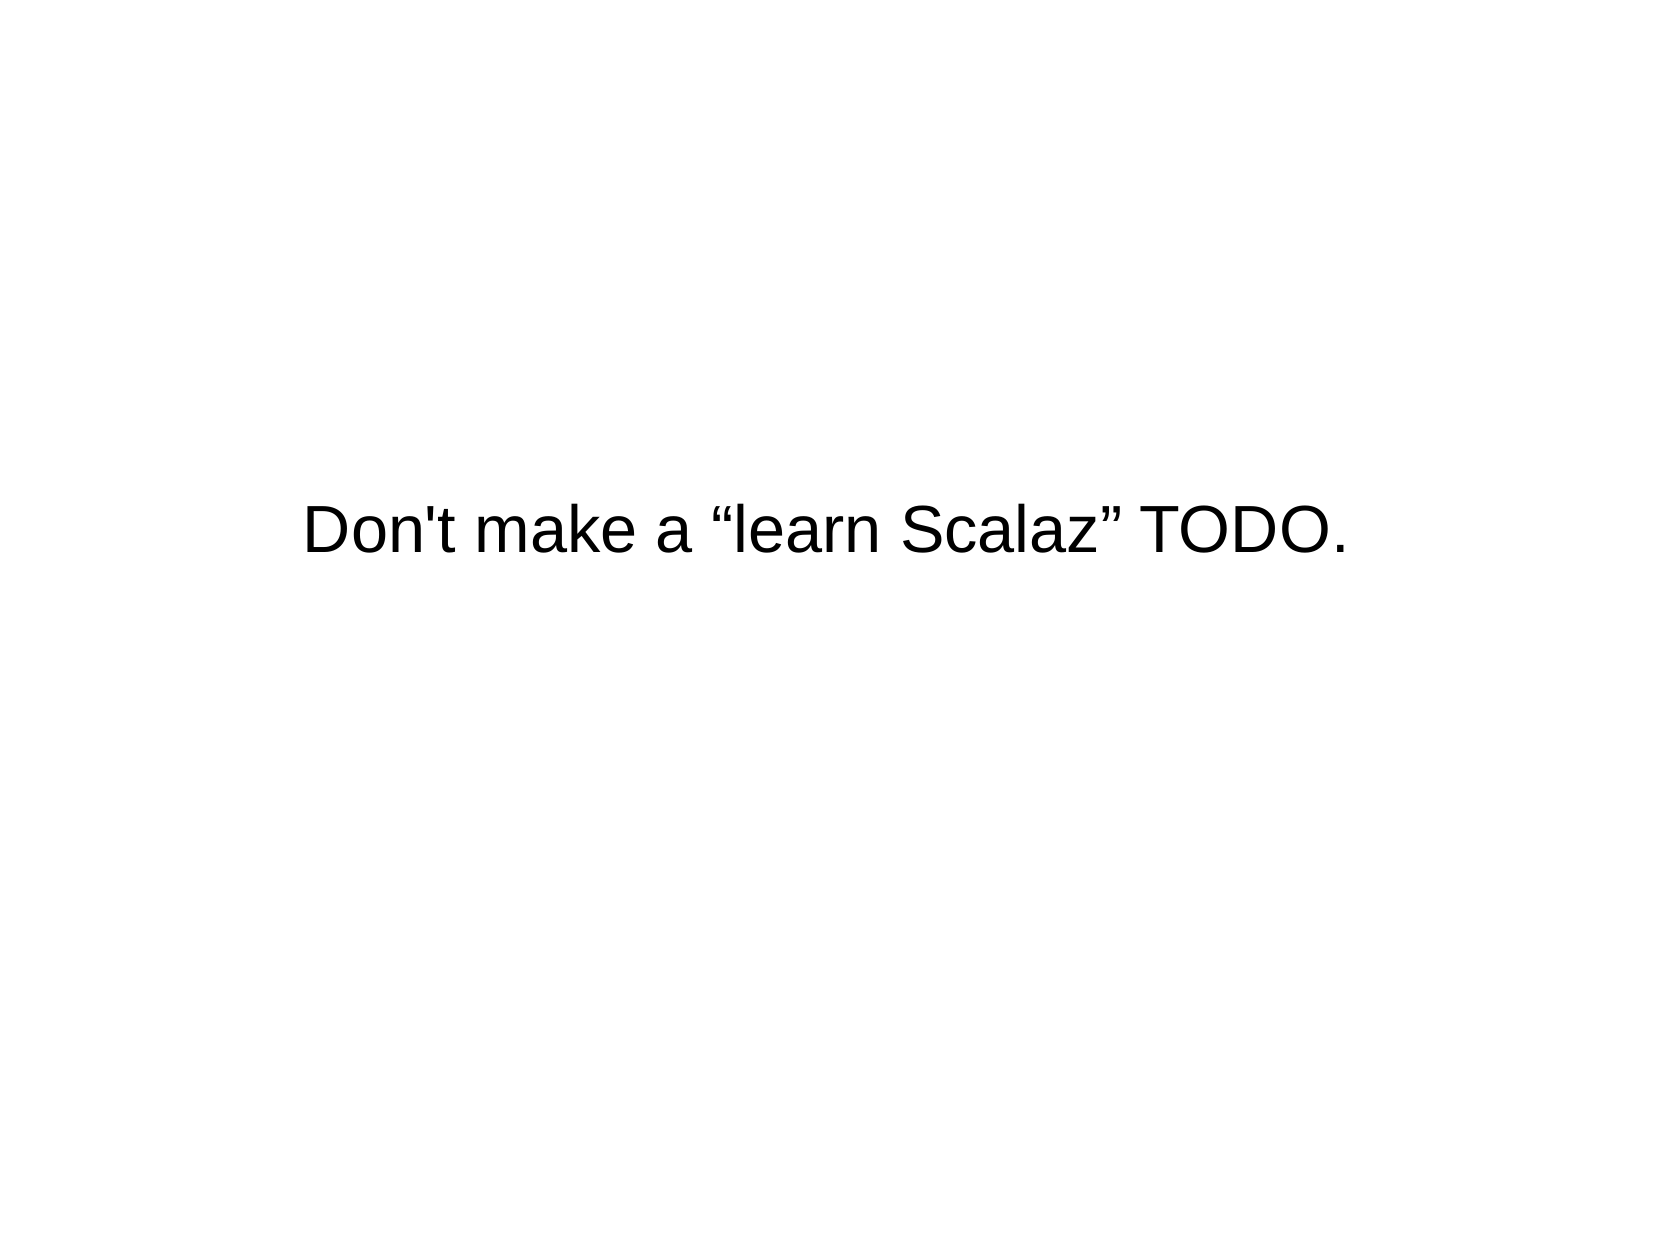

# Don't make a “learn Scalaz” TODO.